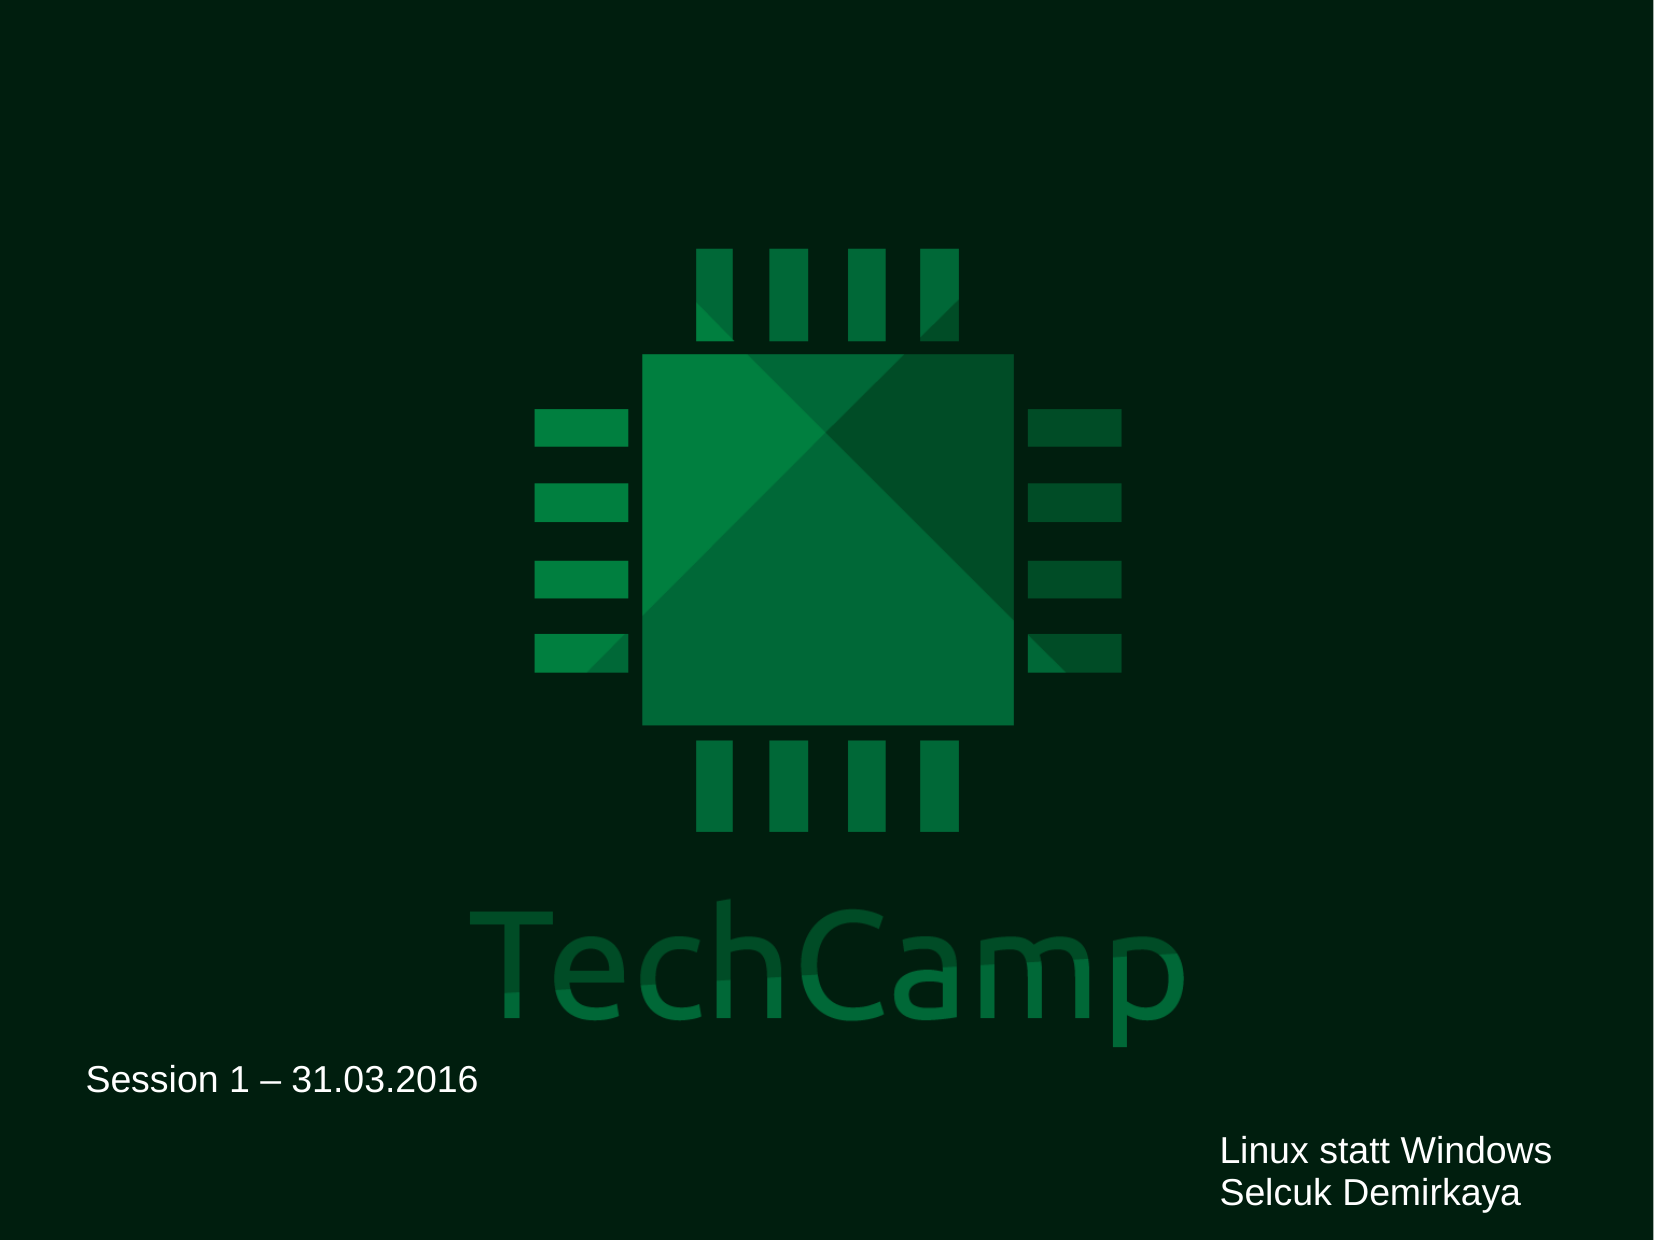

Session 1 – 31.03.2016
Linux statt Windows
Selcuk Demirkaya